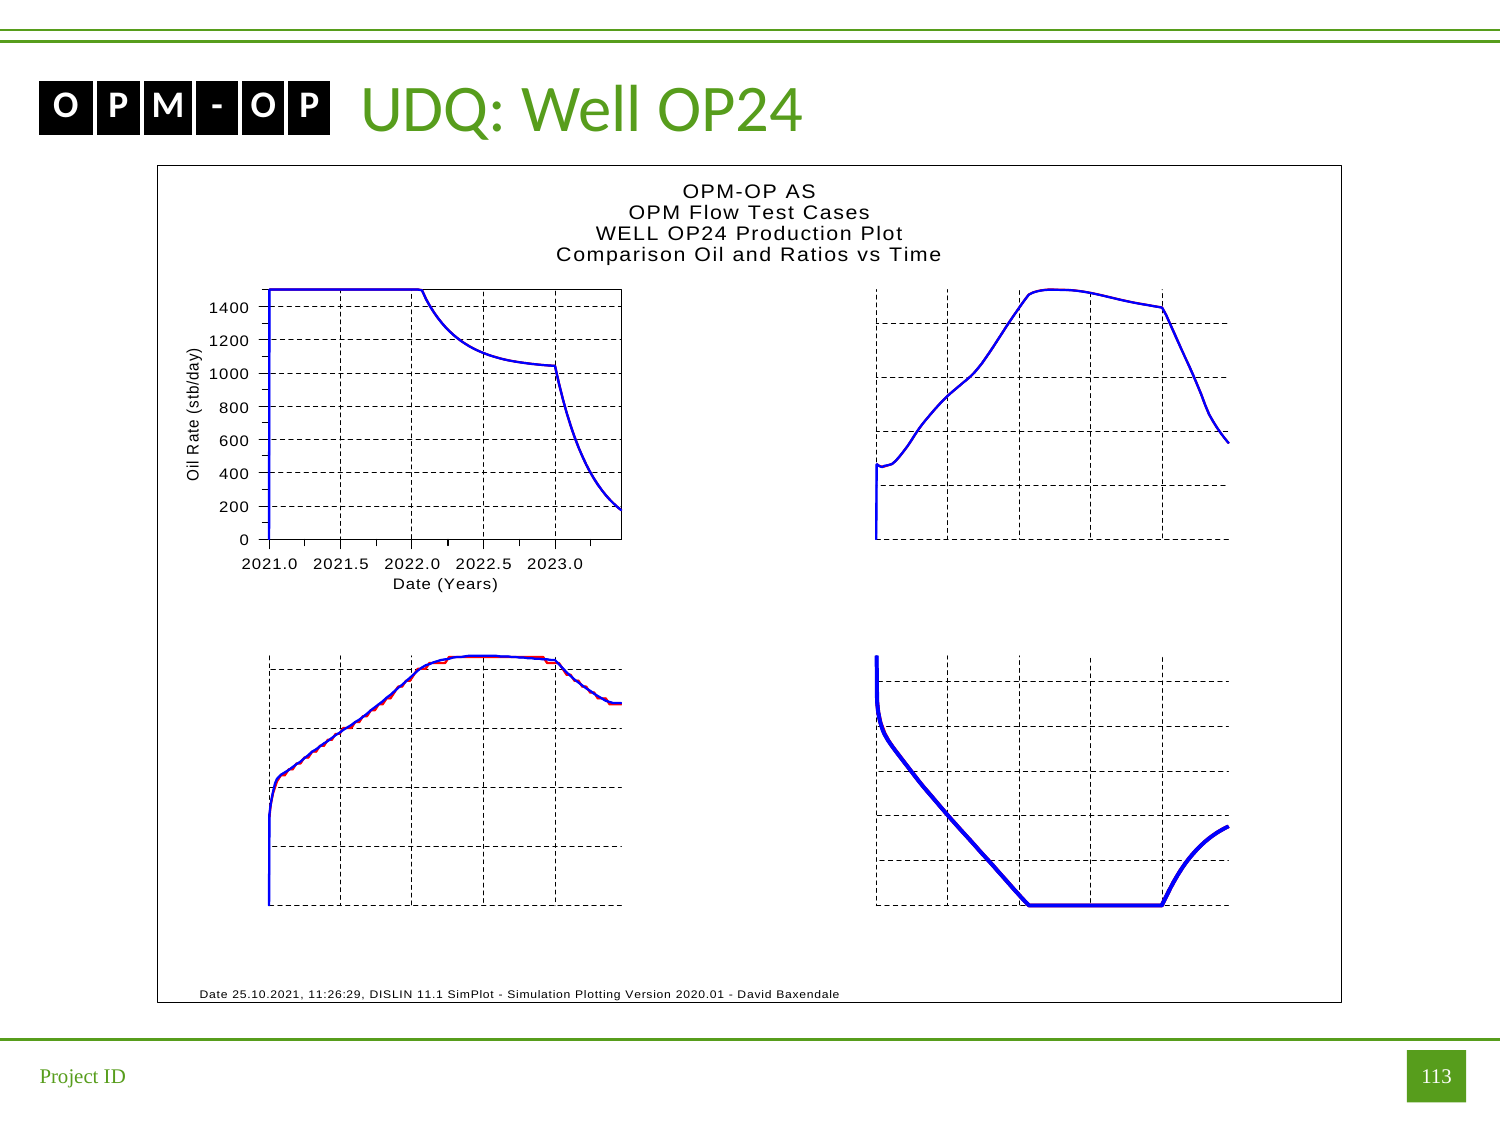

# UDQ: well OP24
Project ID
113